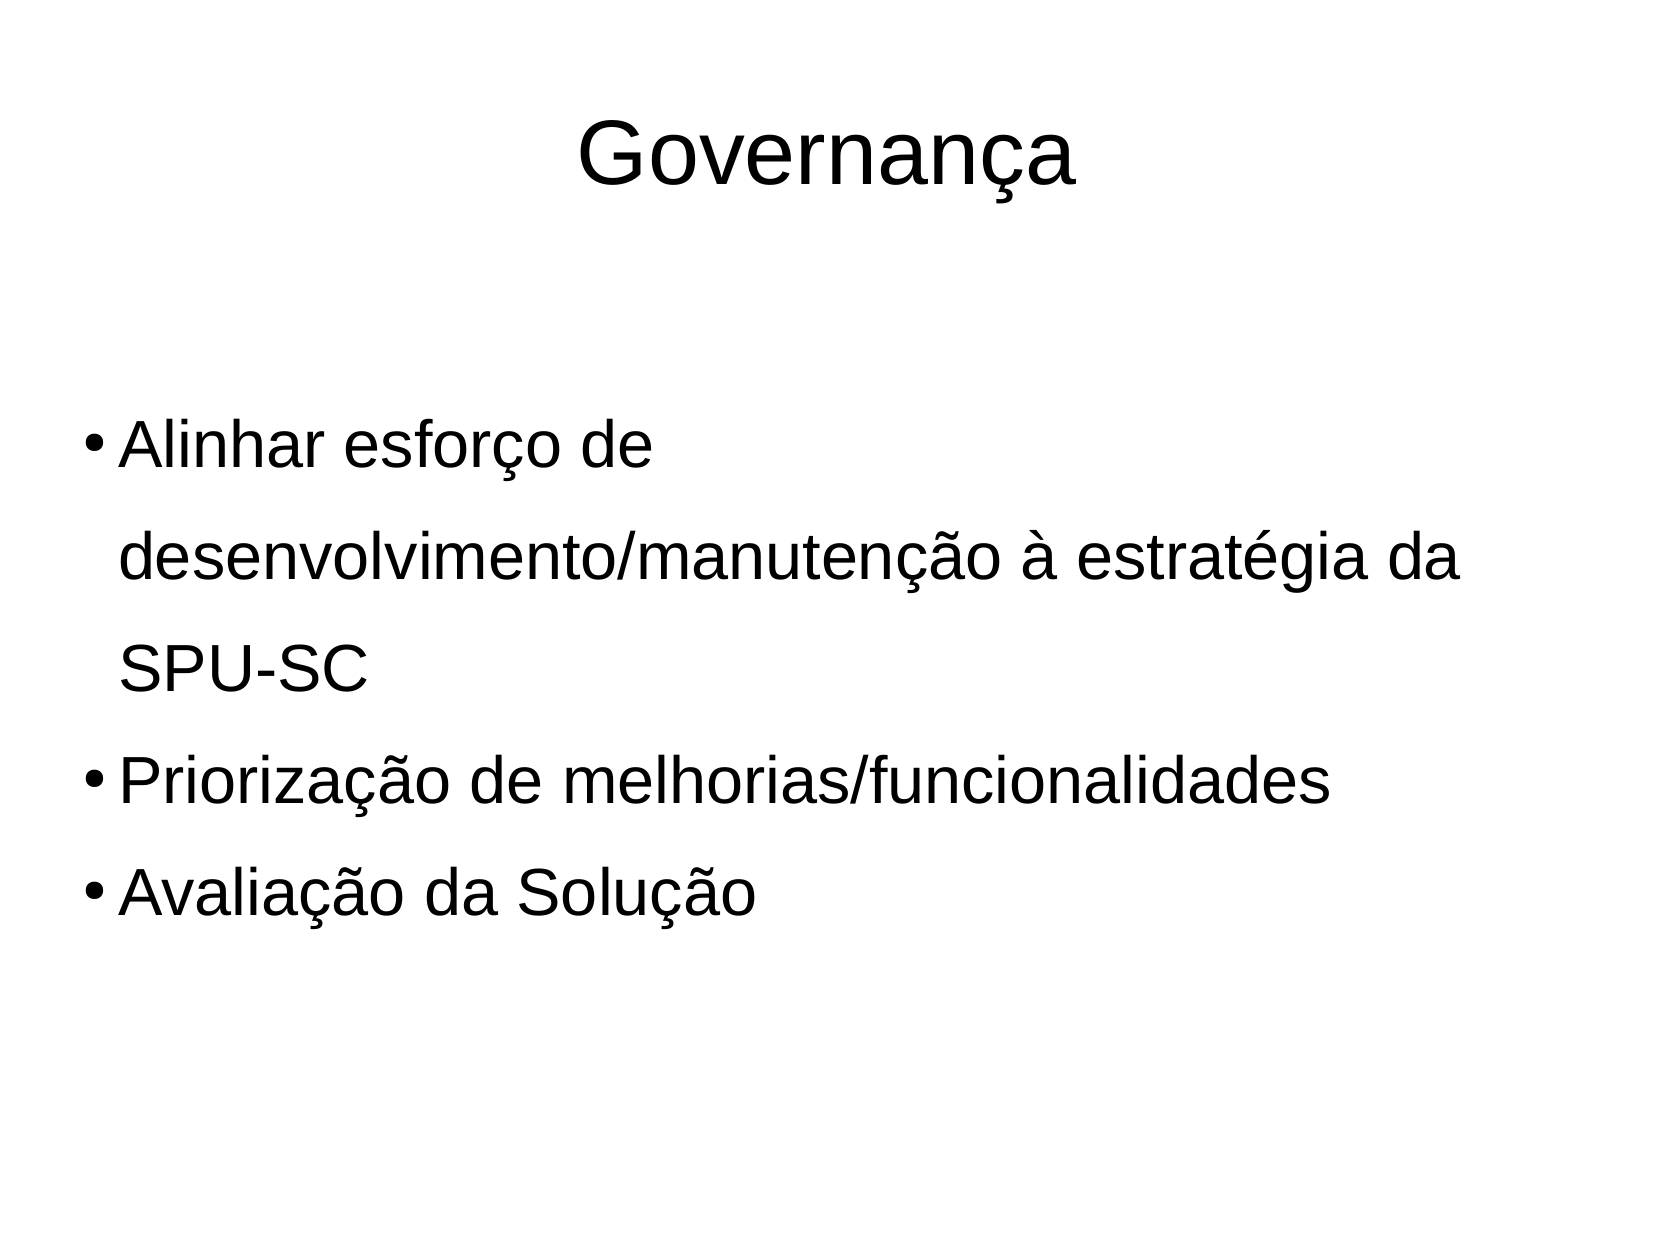

# Governança
Alinhar esforço de desenvolvimento/manutenção à estratégia da SPU-SC
Priorização de melhorias/funcionalidades
Avaliação da Solução